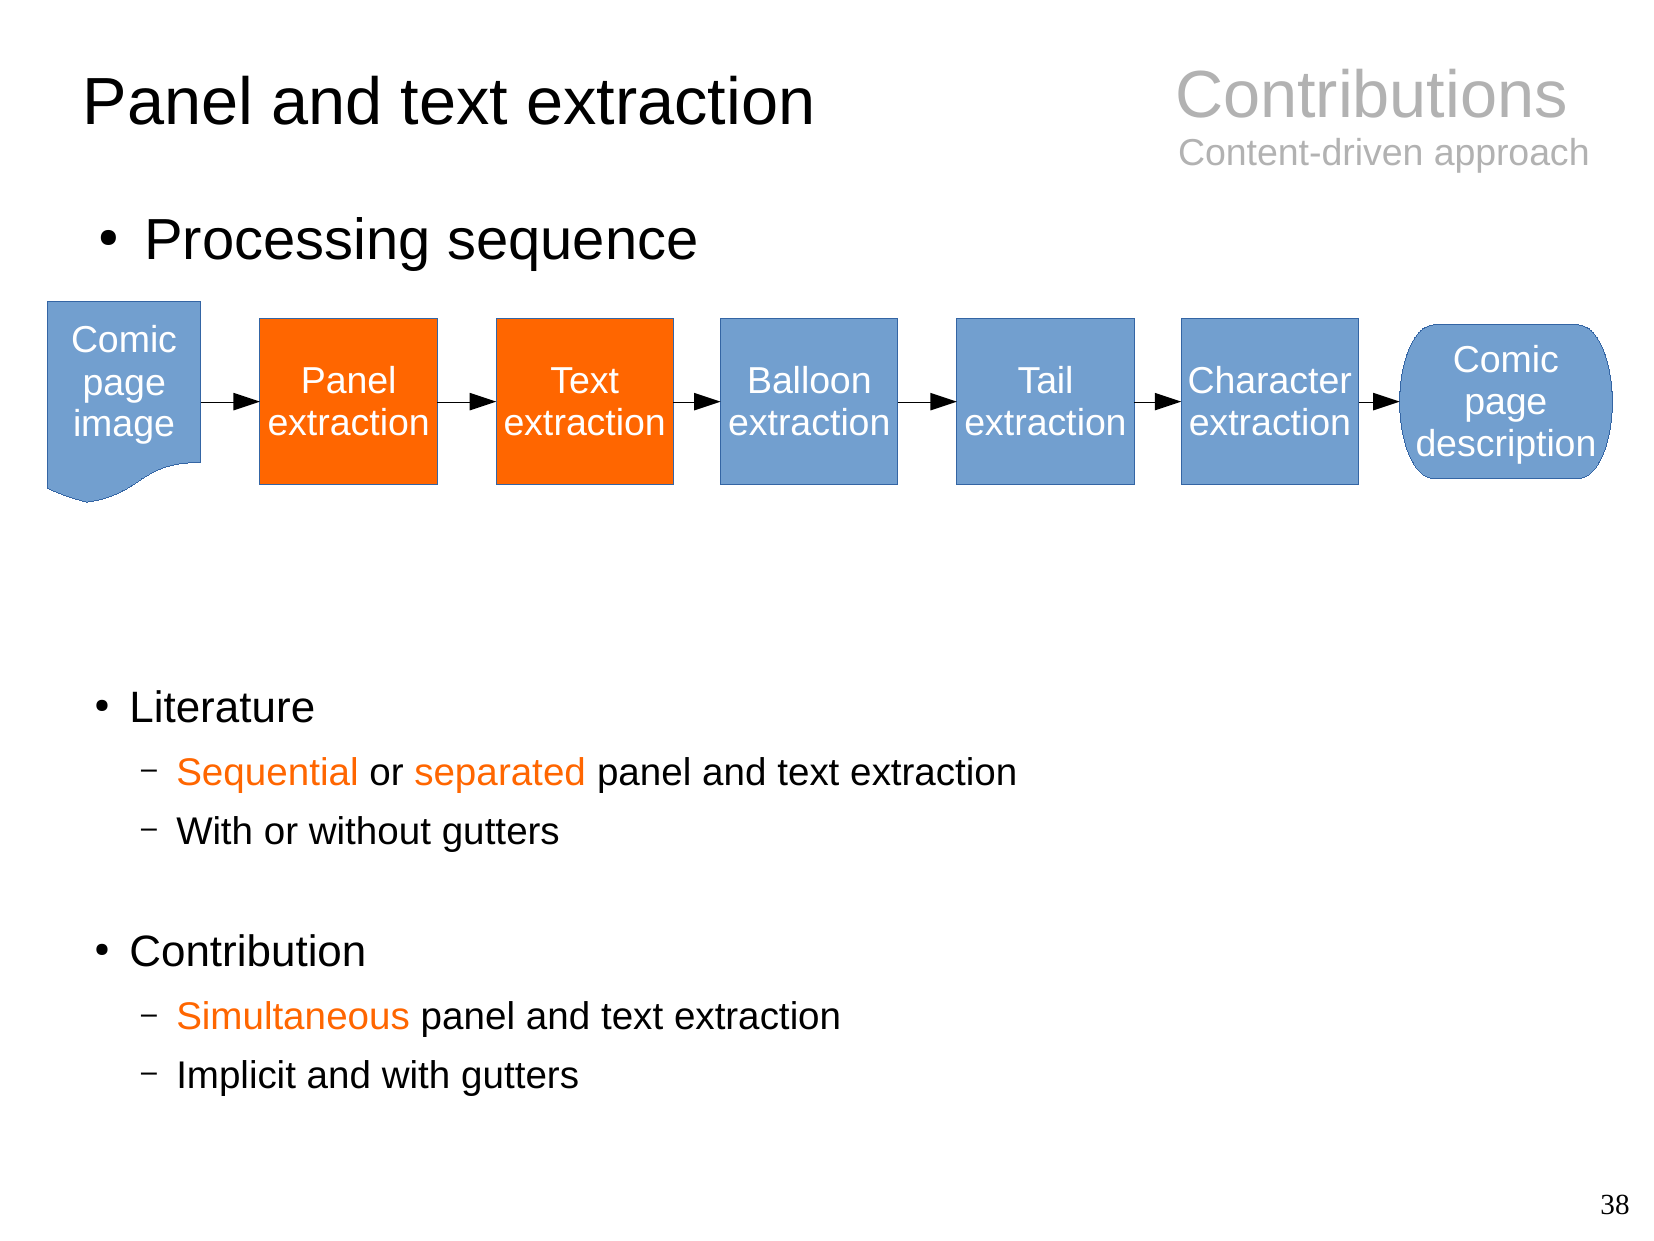

# Panel and text extraction
Processing sequence
Comic
page
image
Panel
extraction
Text
extraction
Balloon
extraction
Tail
extraction
Character
extraction
Comic
page
description
Literature
Sequential or separated panel and text extraction
With or without gutters
Contribution
Simultaneous panel and text extraction
Implicit and with gutters
38